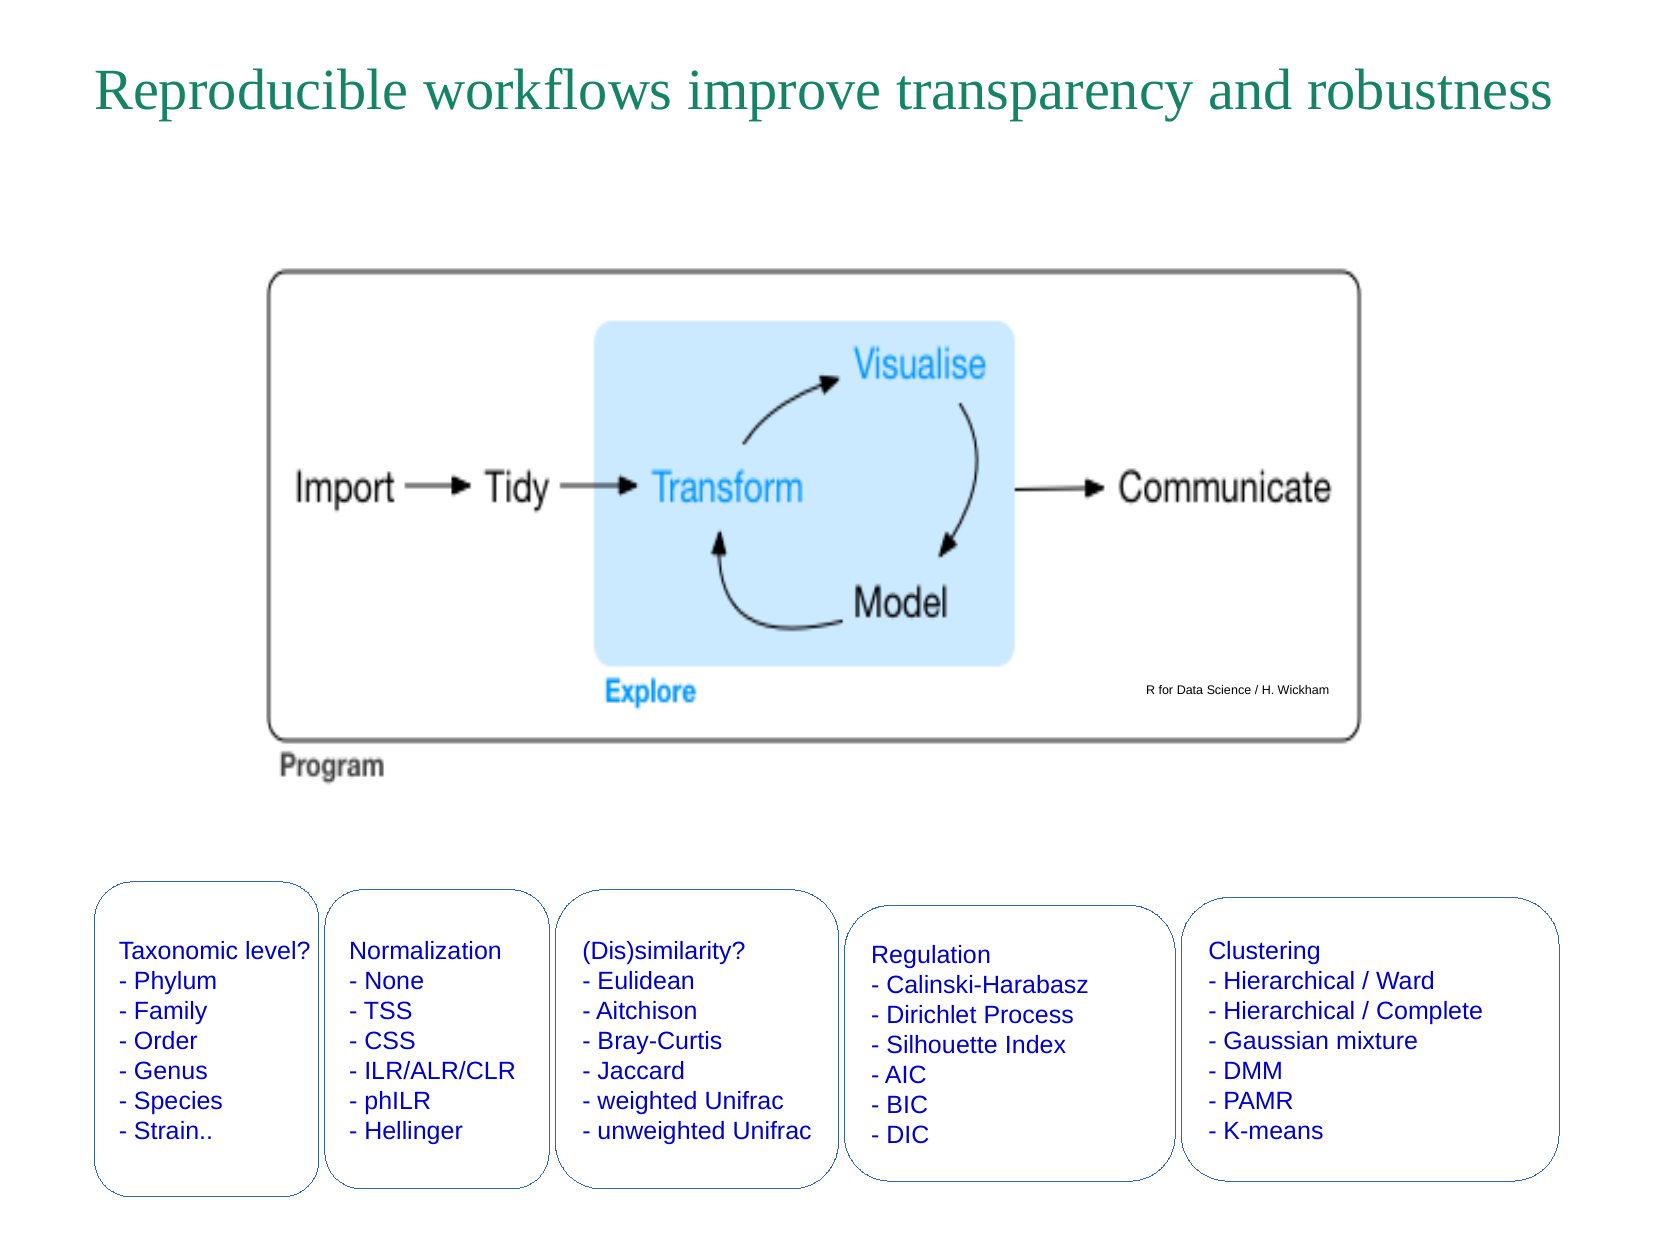

# Reproducible workflows improve transparency and robustness
R for Data Science / H. Wickham
Taxonomic level?
- Phylum
- Family
- Order
- Genus
- Species
- Strain..
Normalization
- None
- TSS
- CSS
- ILR/ALR/CLR
- phILR
- Hellinger
(Dis)similarity?
- Eulidean
- Aitchison
- Bray-Curtis
- Jaccard
- weighted Unifrac
- unweighted Unifrac
Clustering
- Hierarchical / Ward
- Hierarchical / Complete
- Gaussian mixture
- DMM
- PAMR
- K-means
Regulation
- Calinski-Harabasz
- Dirichlet Process
- Silhouette Index
- AIC
- BIC
- DIC